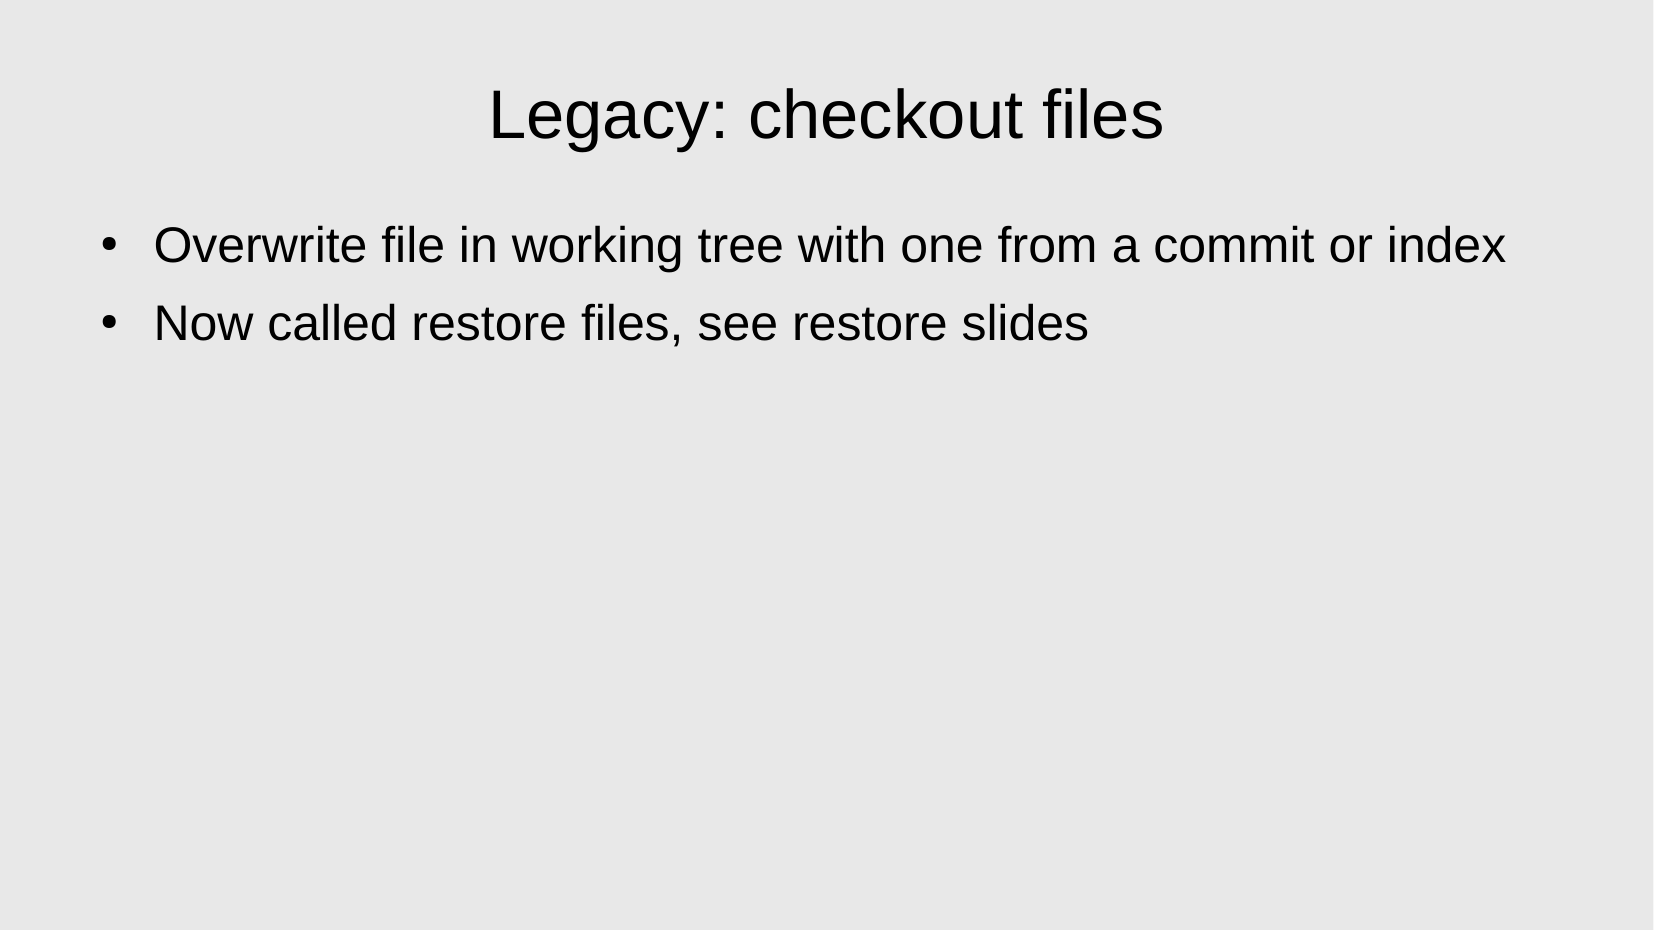

# Legacy: checkout files
Overwrite file in working tree with one from a commit or index
Now called restore files, see restore slides